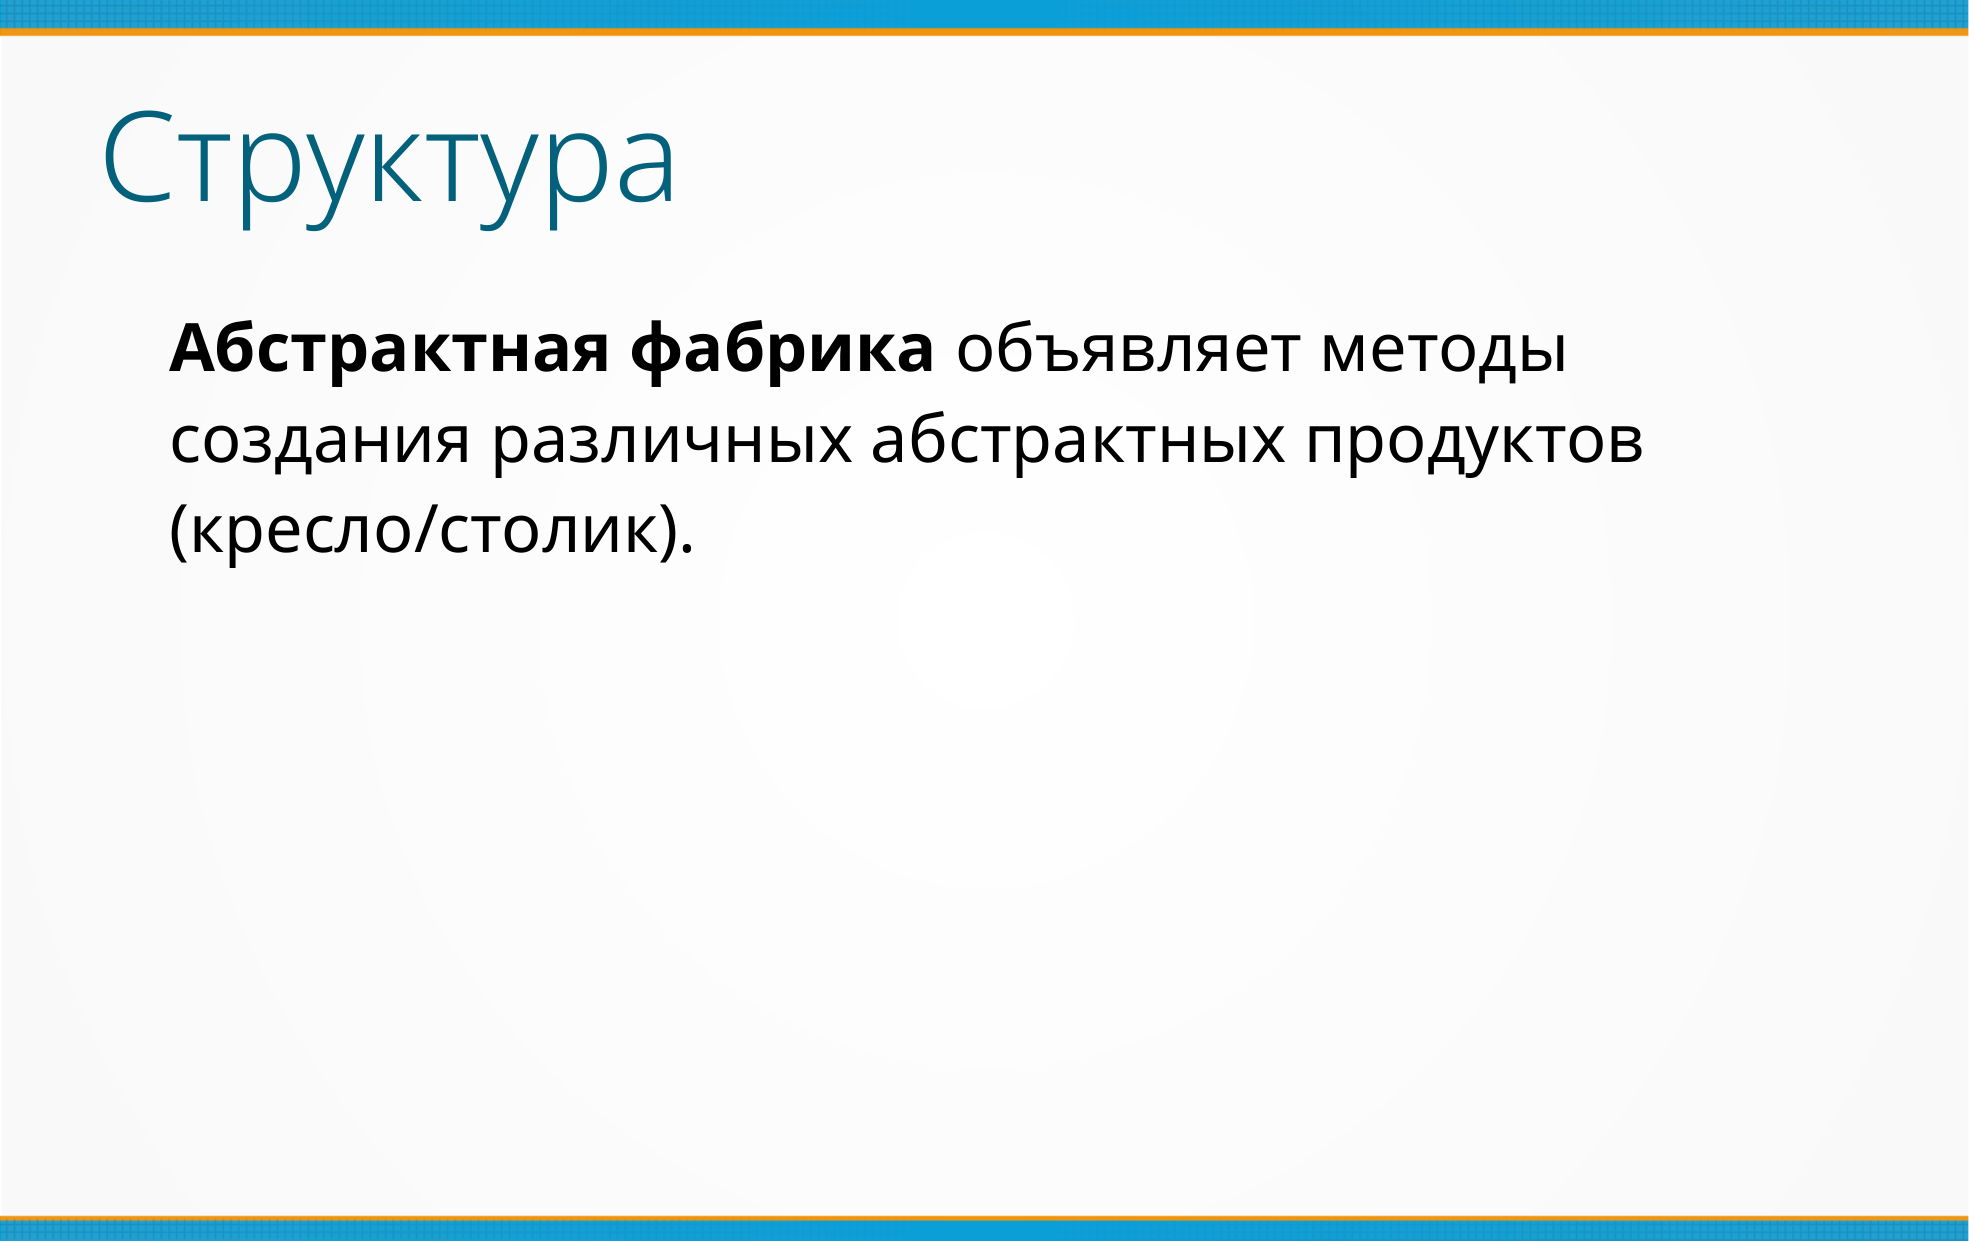

# Структура
Абстрактная фабрика объявляет методы создания различных абстрактных продуктов (кресло/столик).